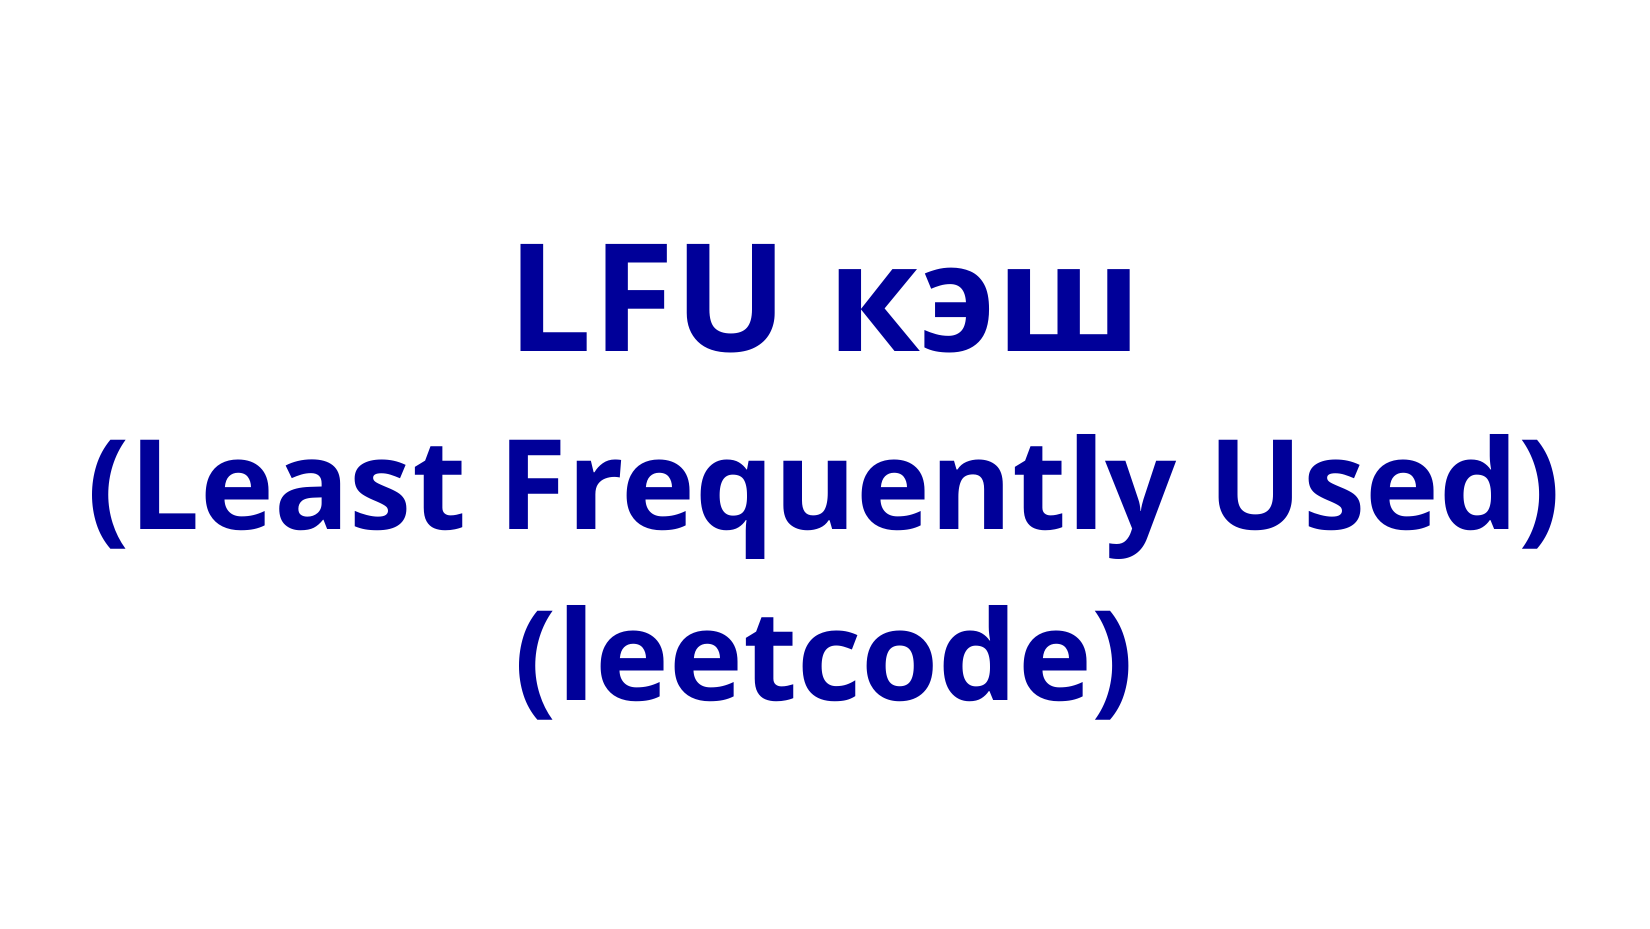

# LFU кэш
(Least Frequently Used)
(leetcode)